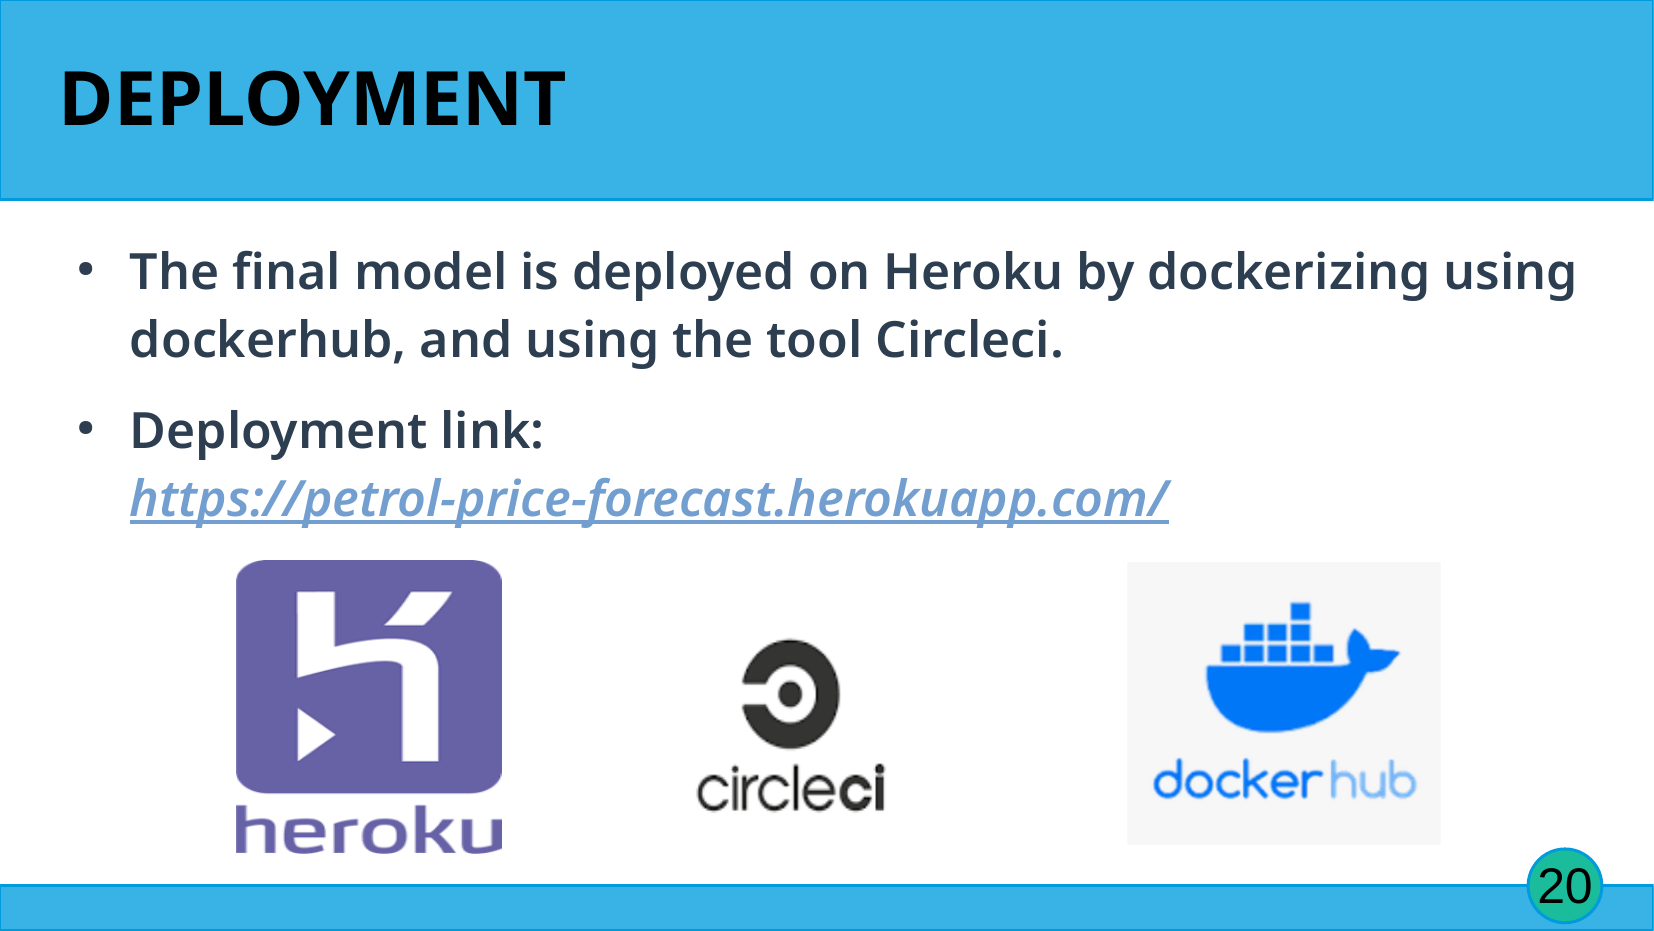

# DEPLOYMENT
The final model is deployed on Heroku by dockerizing using dockerhub, and using the tool Circleci.
Deployment link: https://petrol-price-forecast.herokuapp.com/